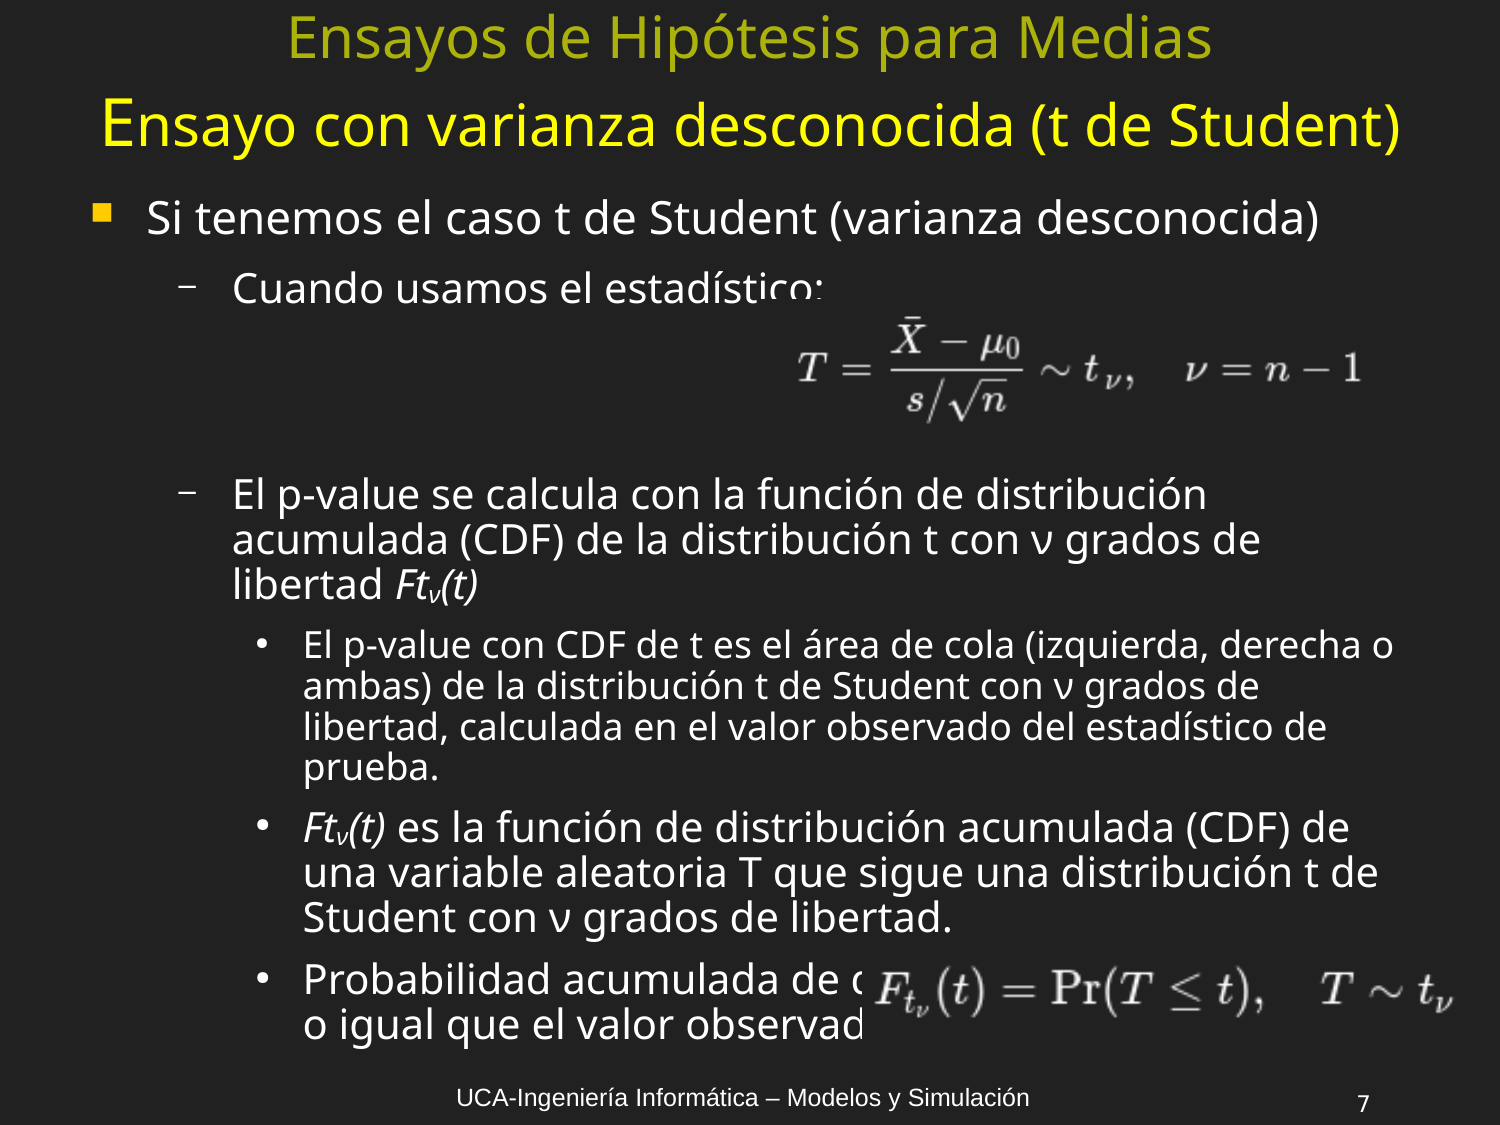

# Ensayos de Hipótesis para Medias Ensayo con varianza desconocida (t de Student)
Si tenemos el caso t de Student (varianza desconocida)
Cuando usamos el estadístico:
El p-value se calcula con la función de distribución acumulada (CDF) de la distribución t con ν grados de libertad Ftν(t)
El p-value con CDF de t es el área de cola (izquierda, derecha o ambas) de la distribución t de Student con ν grados de libertad, calculada en el valor observado del estadístico de prueba.
Ftν(t) es la función de distribución acumulada (CDF) de una variable aleatoria T que sigue una distribución t de Student con ν grados de libertad.
Probabilidad acumulada de que T tome un valor menor o igual que el valor observado t.